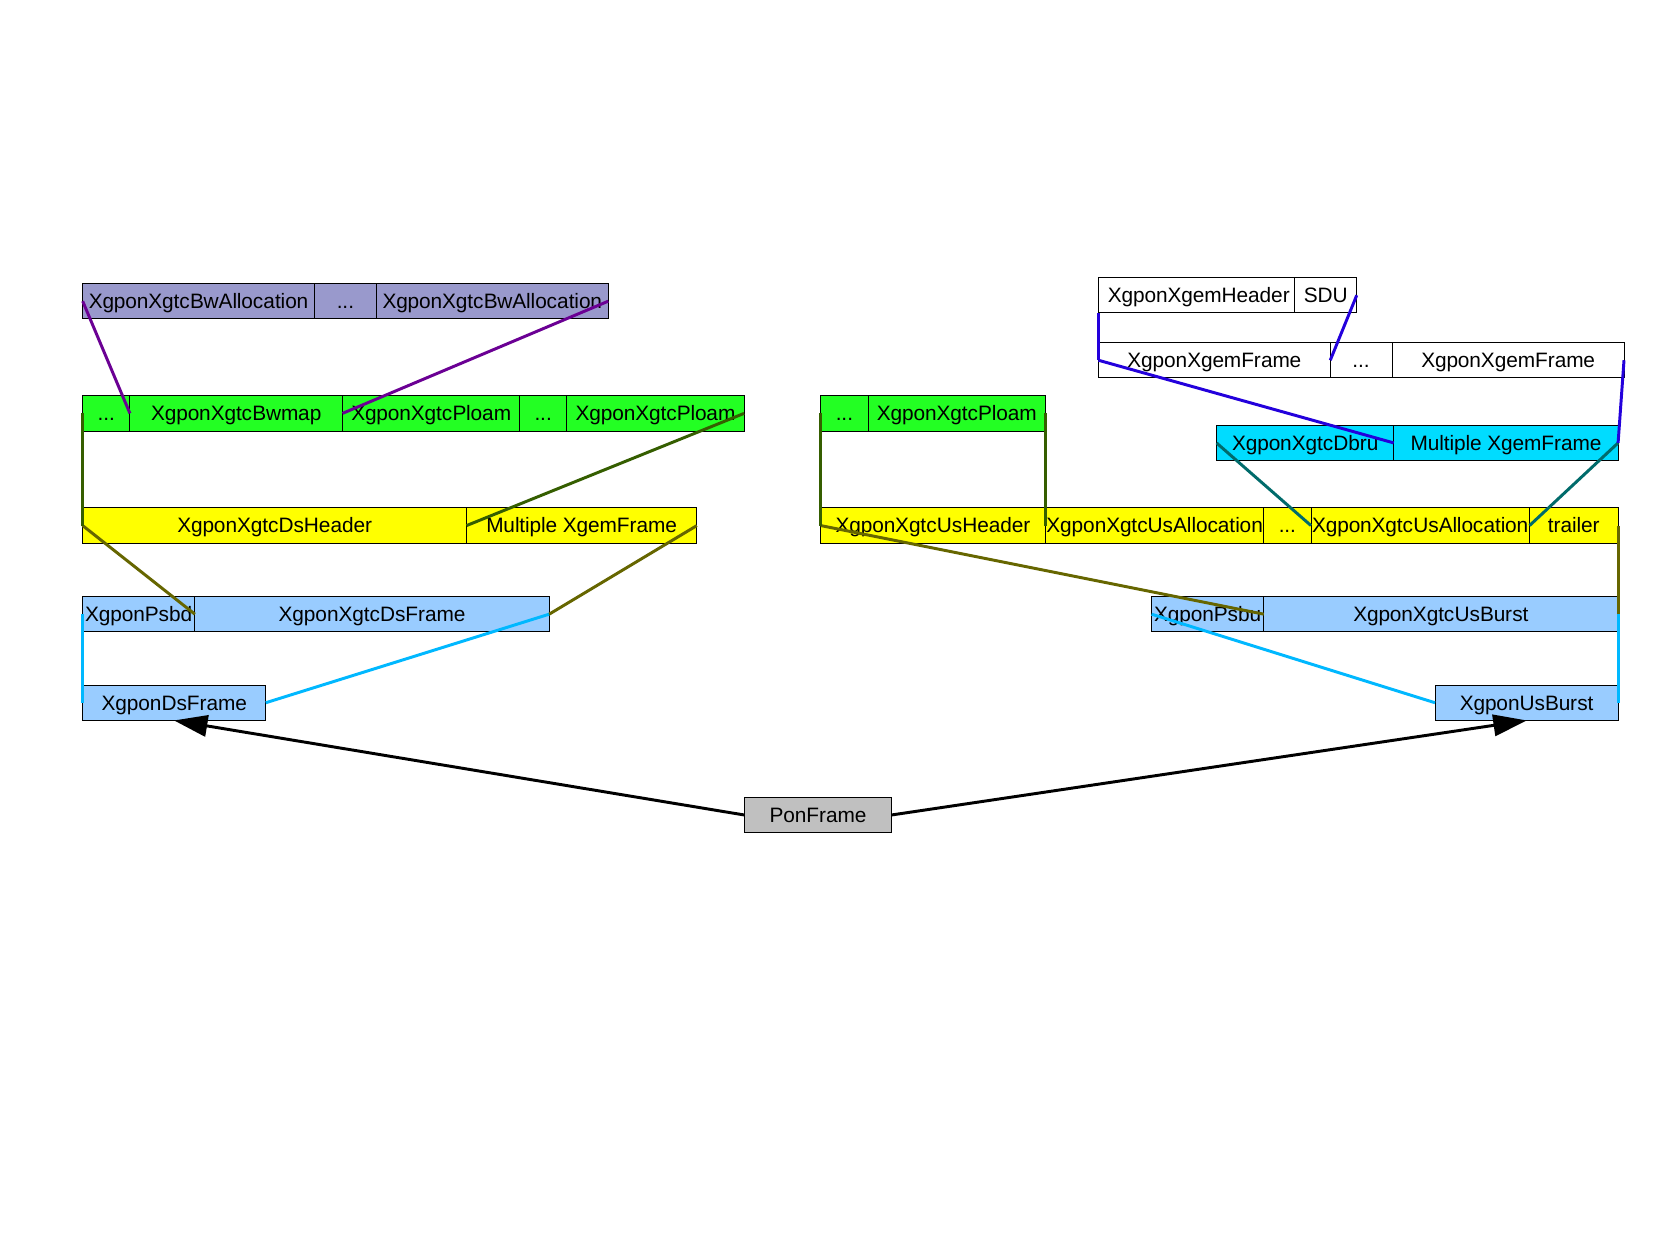

XgponXgemHeader
SDU
XgponXgtcBwAllocation
...
XgponXgtcBwAllocation
XgponXgemFrame
...
XgponXgemFrame
...
XgponXgtcBwmap
XgponXgtcPloam
...
XgponXgtcPloam
...
XgponXgtcPloam
XgponXgtcDbru
Multiple XgemFrame
XgponXgtcDsHeader
Multiple XgemFrame
XgponXgtcUsHeader
XgponXgtcUsAllocation
...
XgponXgtcUsAllocation
trailer
XgponPsbd
XgponXgtcDsFrame
XgponPsbu
XgponXgtcUsBurst
XgponDsFrame
XgponUsBurst
PonFrame